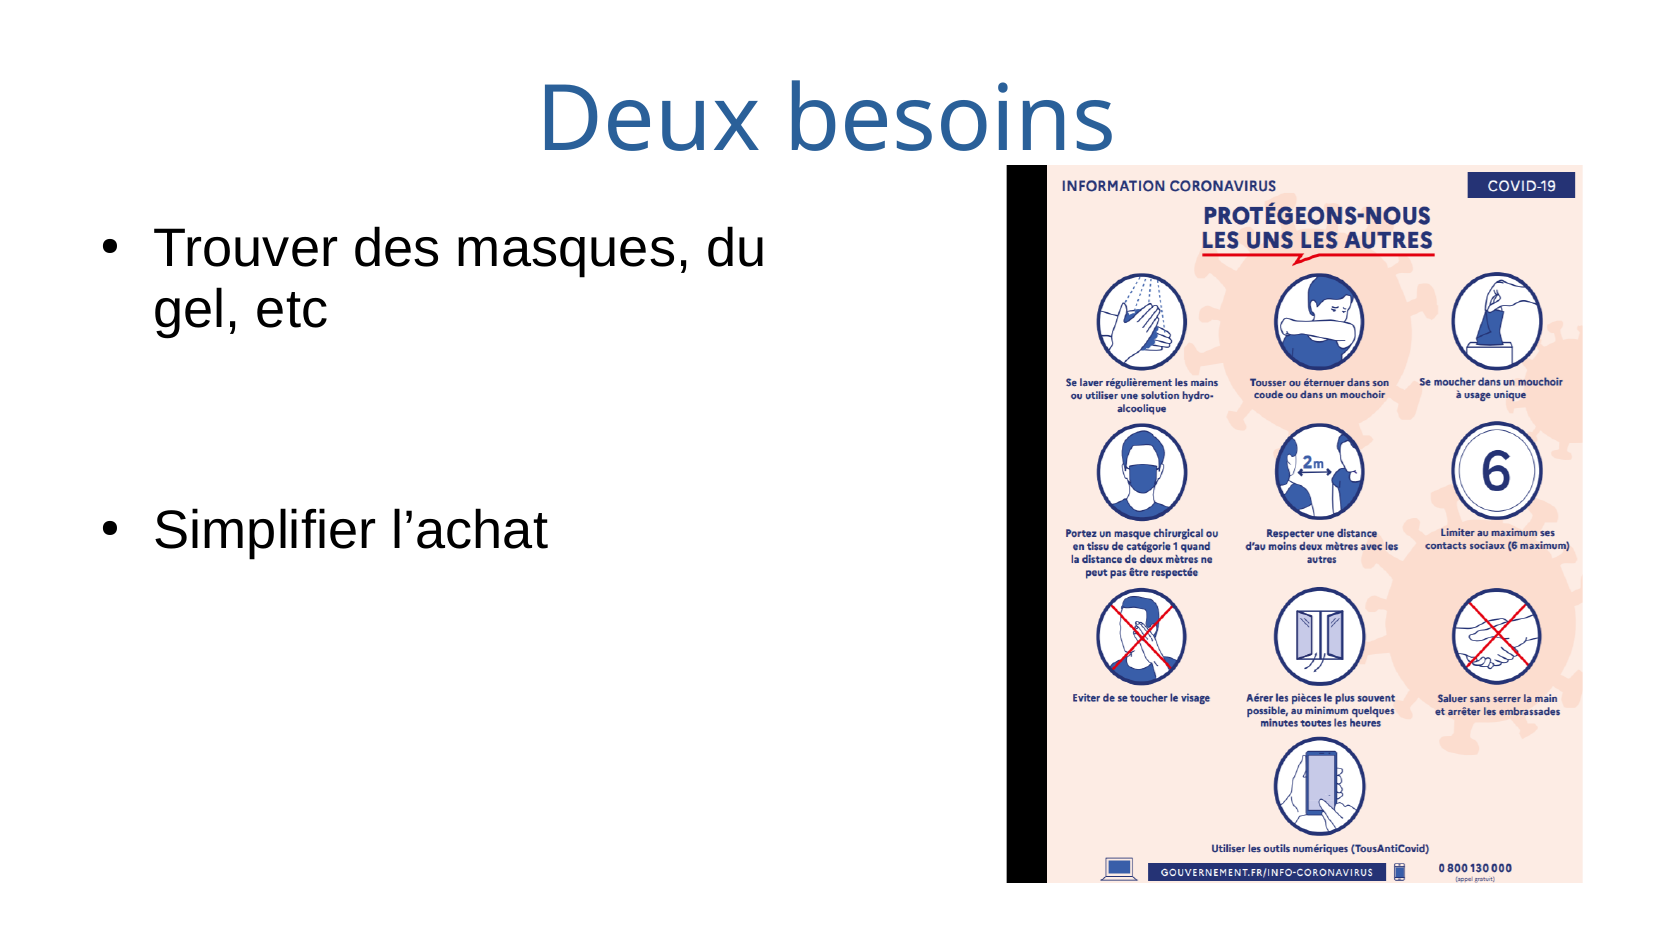

# Deux besoins
Trouver des masques, du gel, etc
Simplifier l’achat